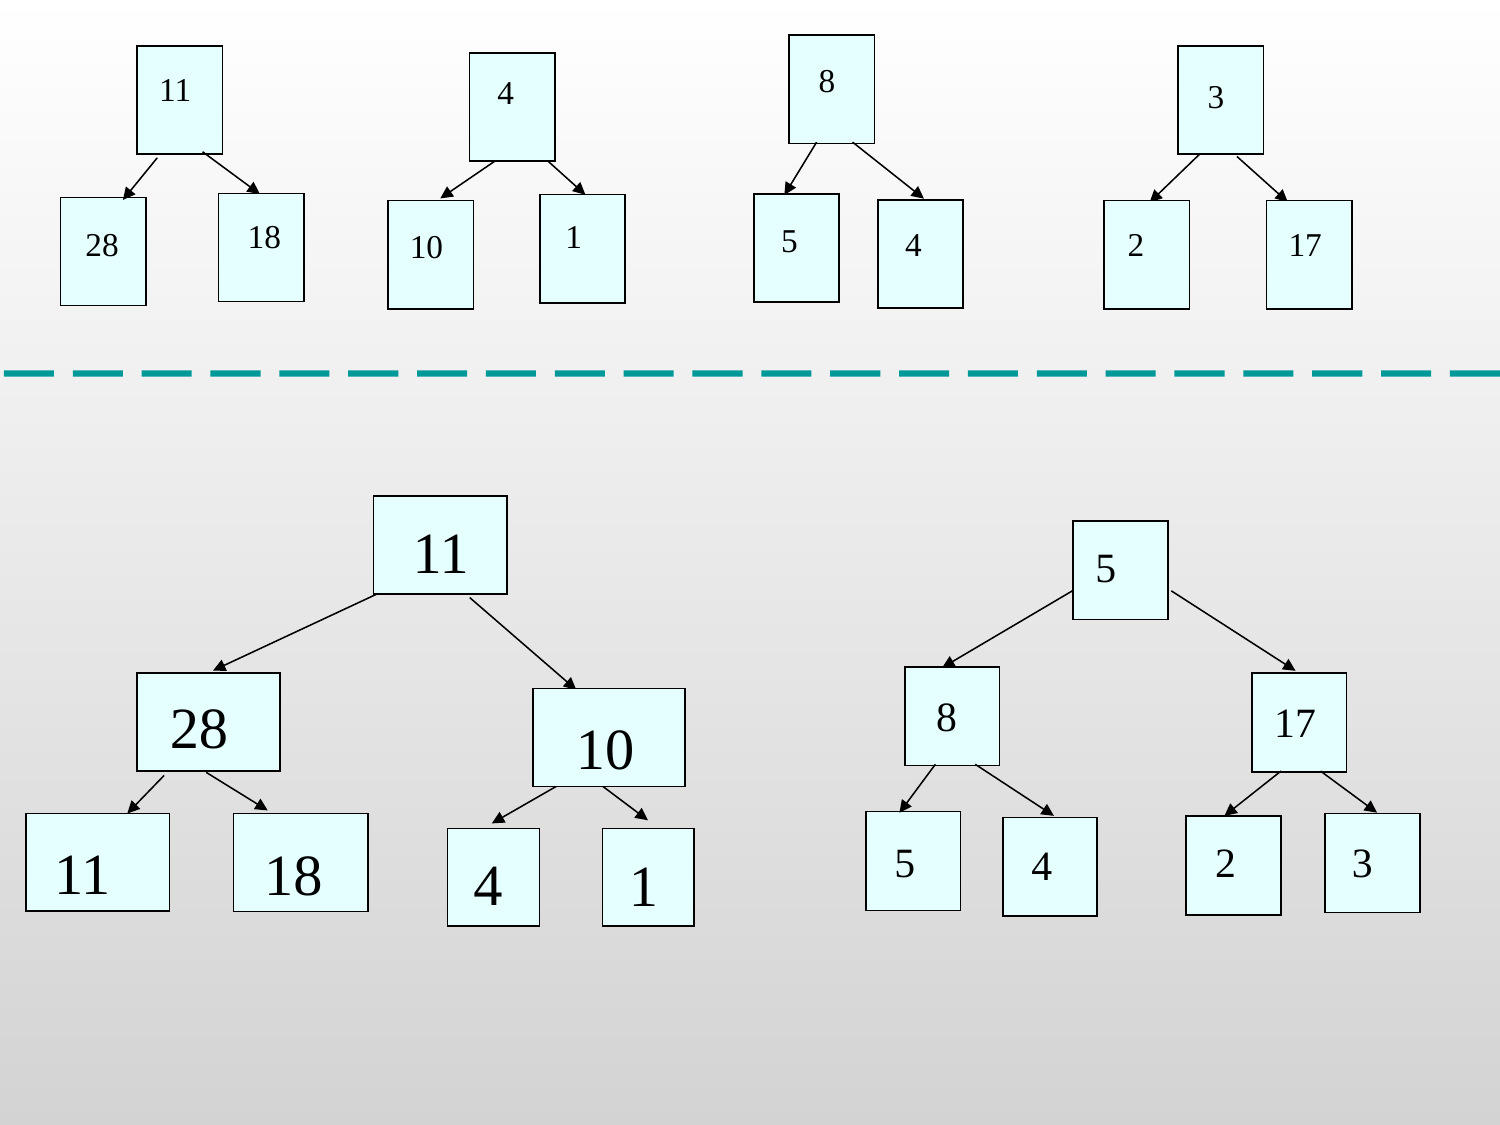

3
8
4
11
10
2
17
1
18
5
28
4
11
5
28
8
17
10
11
18
4
1
5
2
3
4